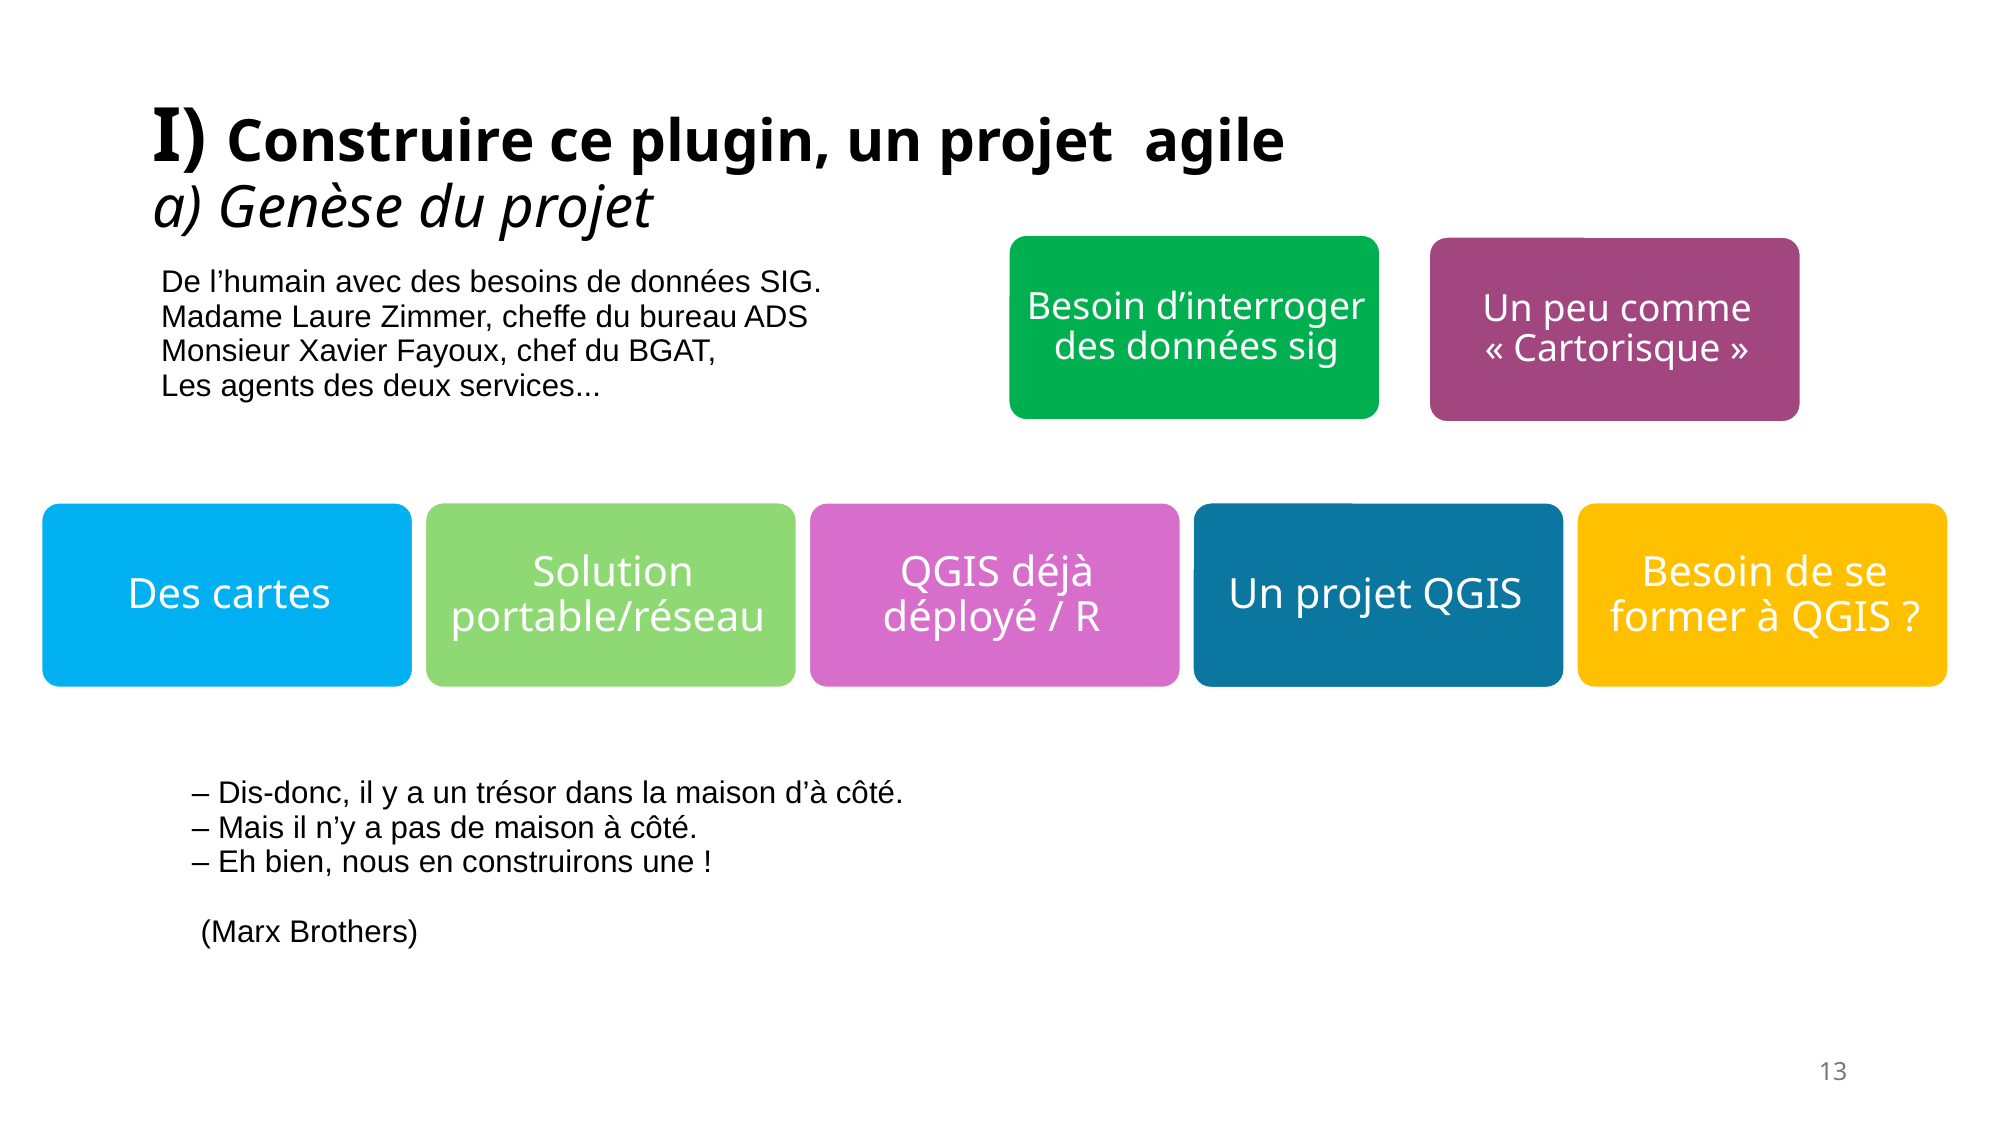

# I) Construire ce plugin, un projet agile a) Genèse du projet
Besoin d’interroger des données sig
Un peu comme « Cartorisque »
 De l’humain avec des besoins de données SIG.
 Madame Laure Zimmer, cheffe du bureau ADS
 Monsieur Xavier Fayoux, chef du BGAT,
 Les agents des deux services...
Des cartes
Solution portable/réseau
QGIS déjà déployé / R
Un projet QGIS
Besoin de se former à QGIS ?
– Dis-donc, il y a un trésor dans la maison d’à côté.
– Mais il n’y a pas de maison à côté.
– Eh bien, nous en construirons une !
 (Marx Brothers)